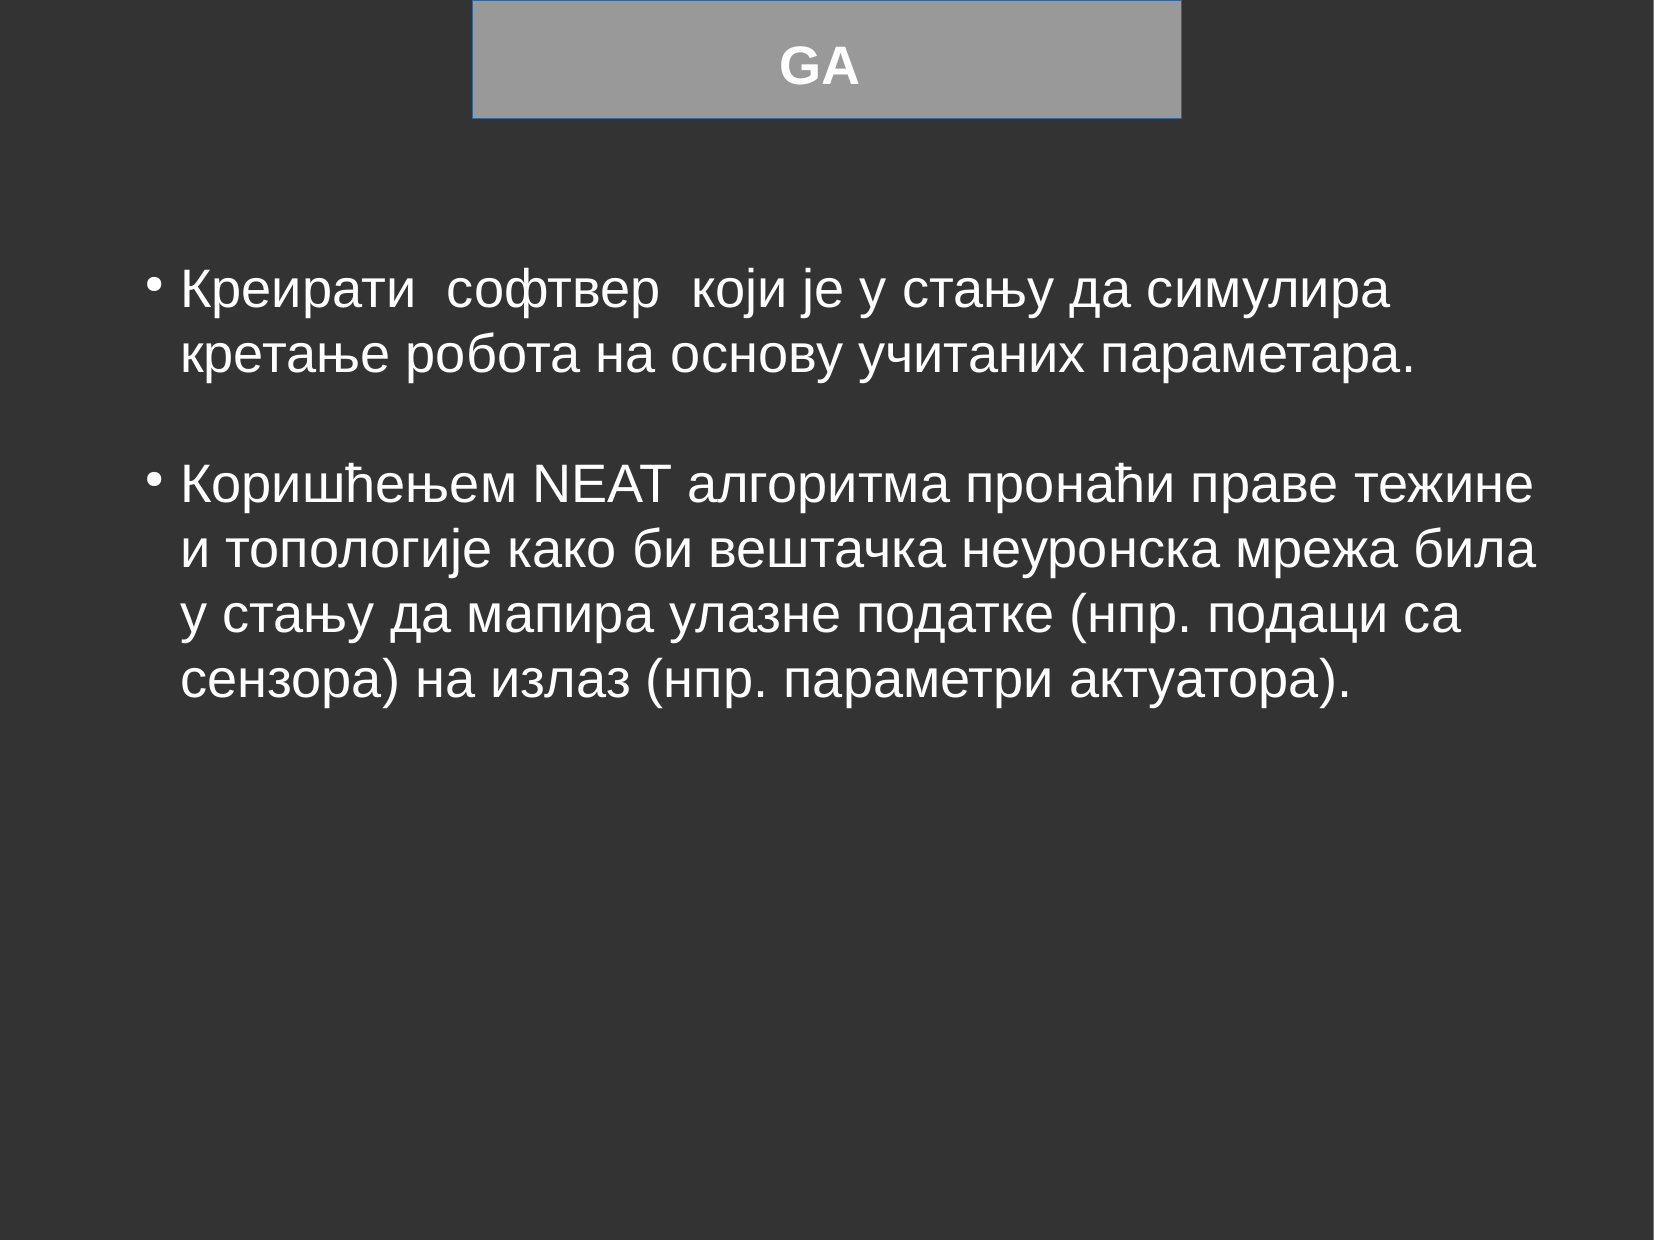

GA
Креирати софтвер који је у стању да симулира кретање робота на основу учитаних параметара.
Коришћењем NEAT алгоритма пронаћи праве тежине и топологије како би вештачка неуронска мрежа била у стању да мапира улазне податке (нпр. подаци са сензорa) на излаз (нпр. параметри актуатора).